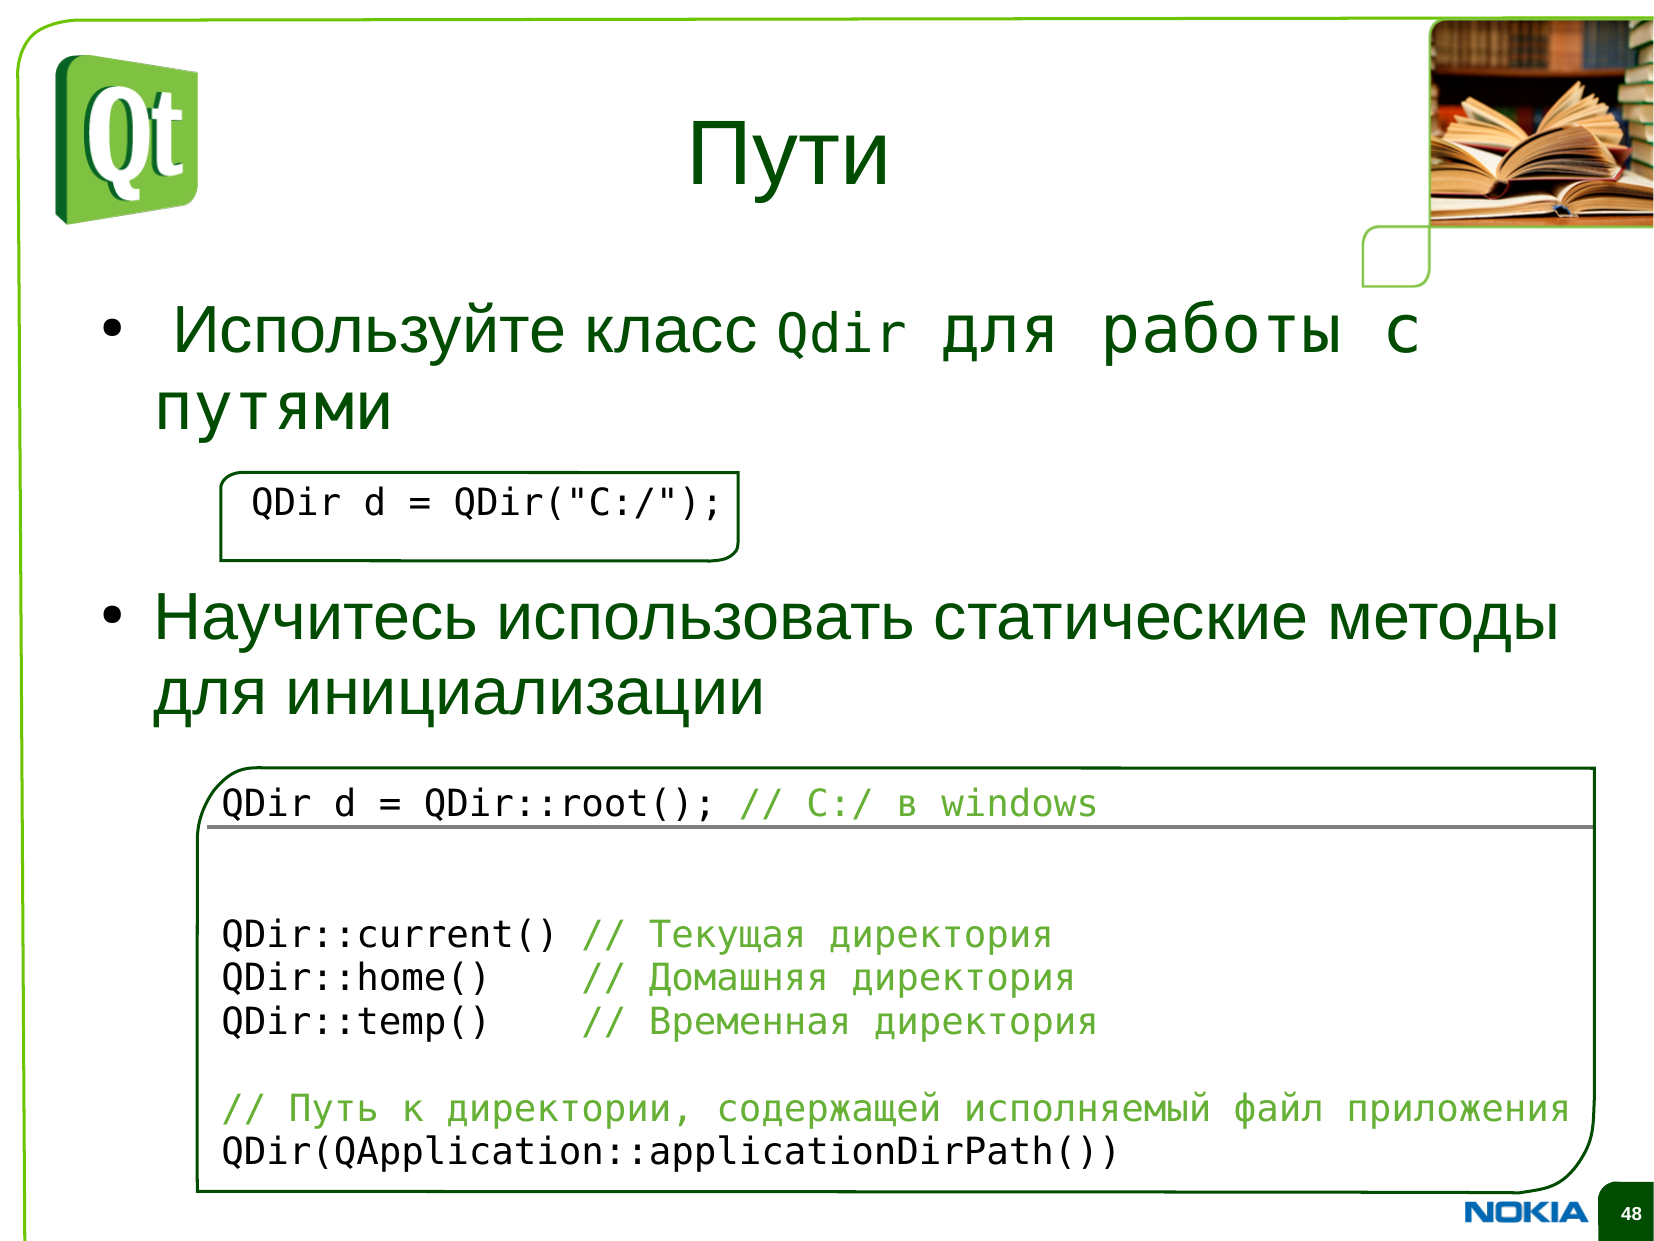

# Пути
 Используйте класс Qdir для работы с путями
Научитесь использовать статические методы для инициализации
QDir d = QDir("C:/");
QDir d = QDir::root(); // C:/ в windows
QDir::current() // Текущая директория
QDir::home() // Домашняя директория
QDir::temp() // Временная директория
// Путь к директории, содержащей исполняемый файл приложения
QDir(QApplication::applicationDirPath())